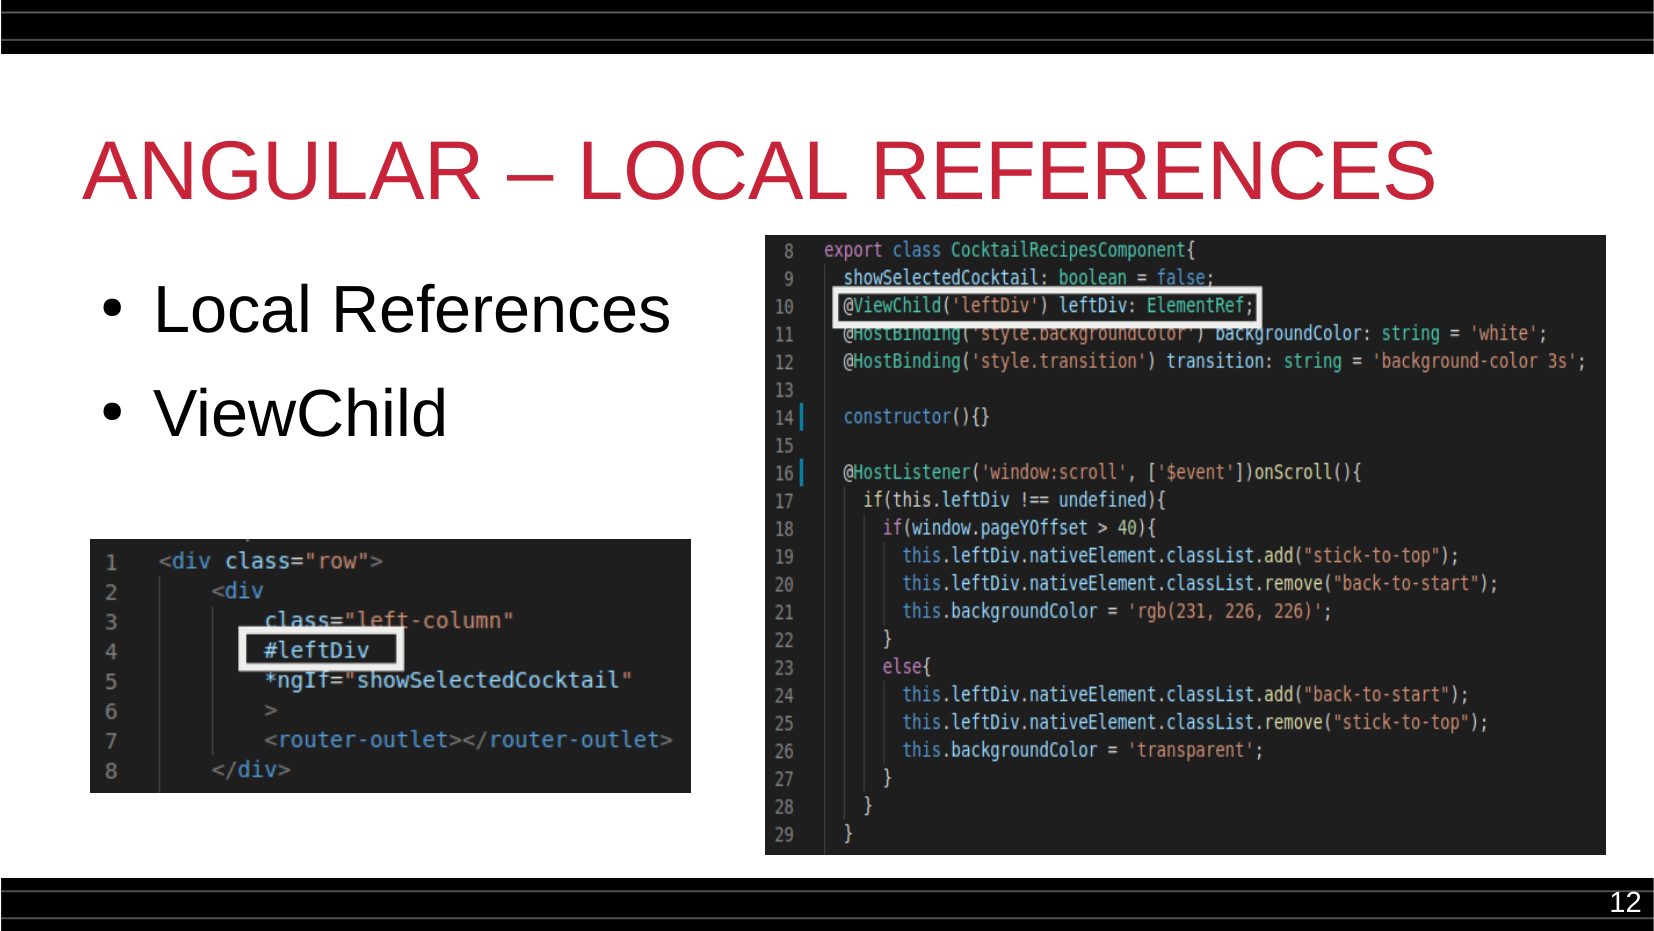

# ANGULAR – LOCAL REFERENCES
Local References
ViewChild